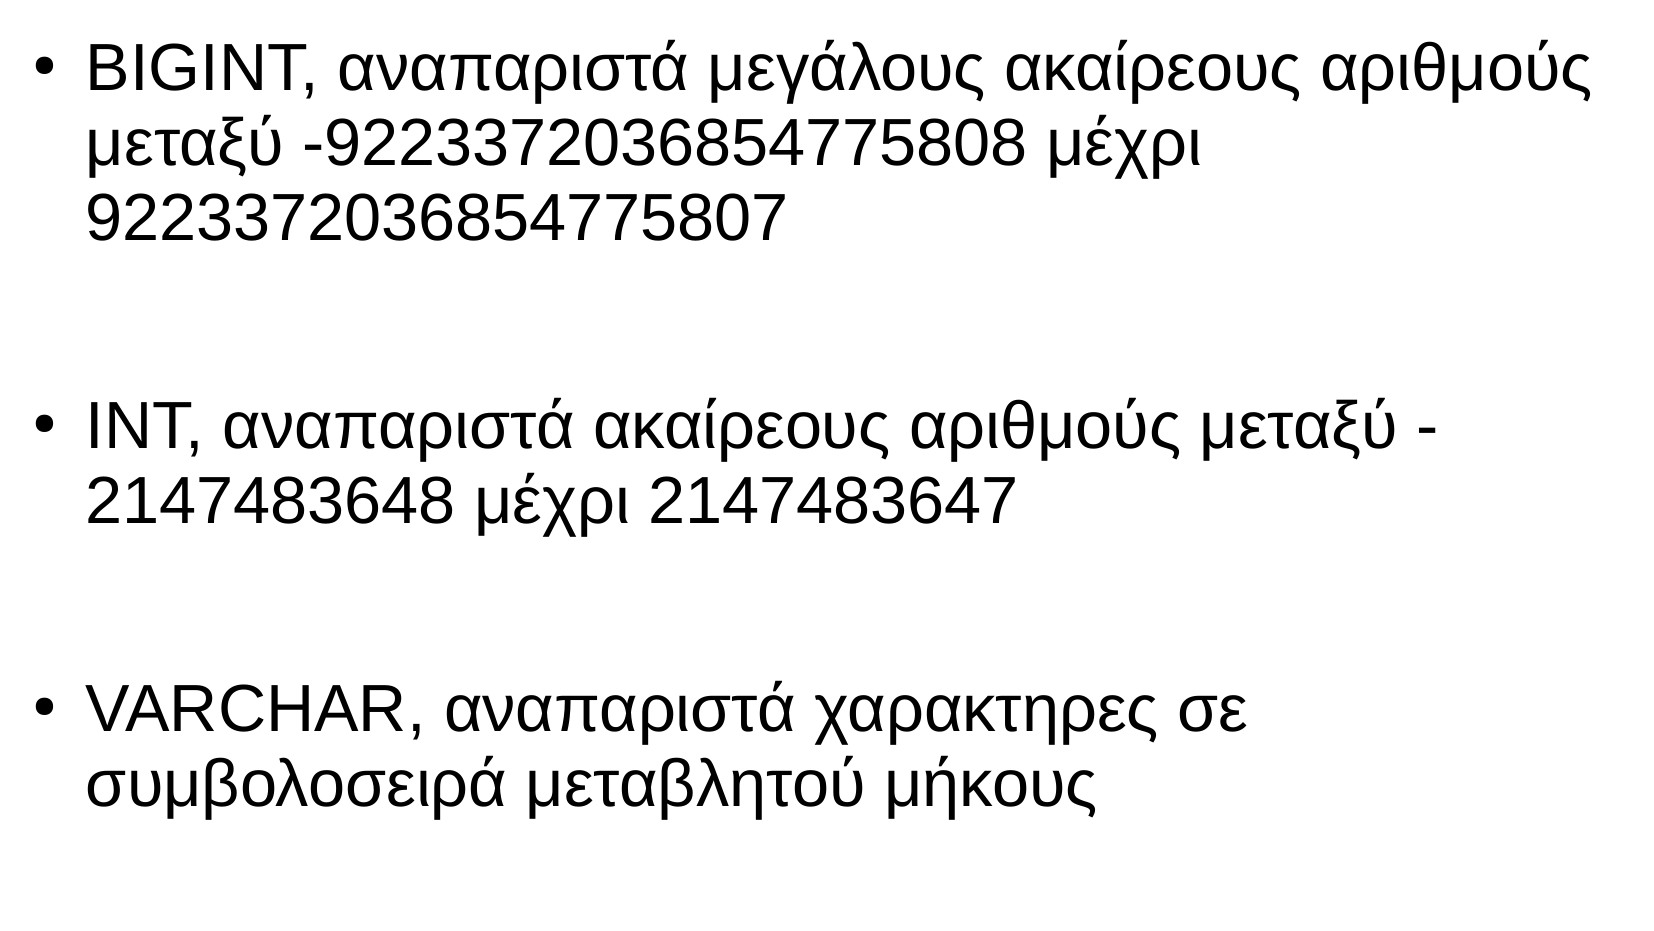

# BIGINT, αναπαριστά μεγάλους ακαίρεους αριθμούς μεταξύ -9223372036854775808 μέχρι 9223372036854775807
INT, αναπαριστά ακαίρεους αριθμούς μεταξύ -2147483648 μέχρι 2147483647
VARCHAR, αναπαριστά χαρακτηρες σε συμβολοσειρά μεταβλητού μήκους